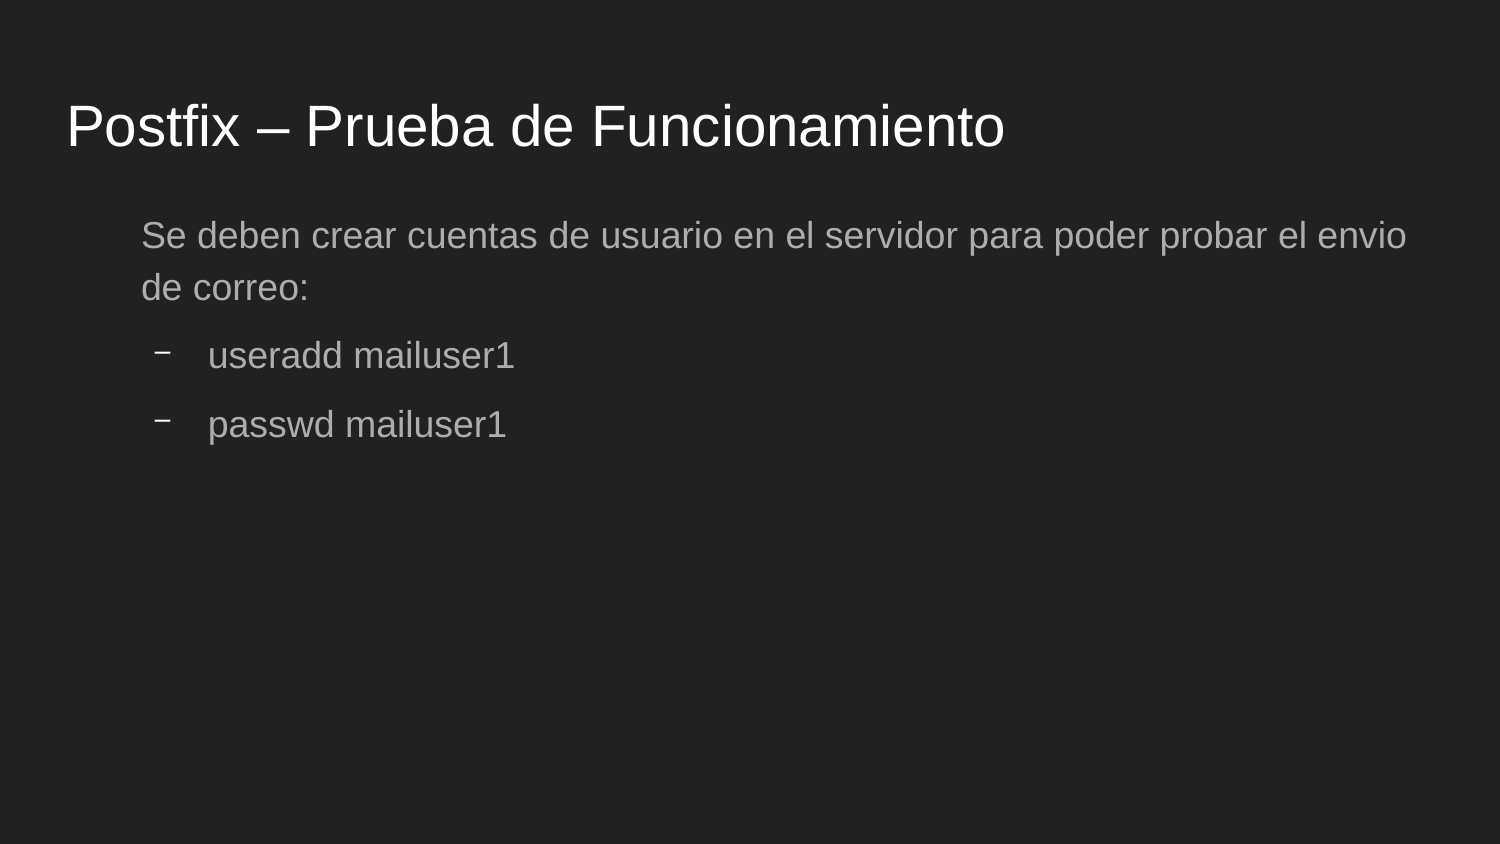

# Postfix – Prueba de Funcionamiento
Se deben crear cuentas de usuario en el servidor para poder probar el envio de correo:
useradd mailuser1
passwd mailuser1